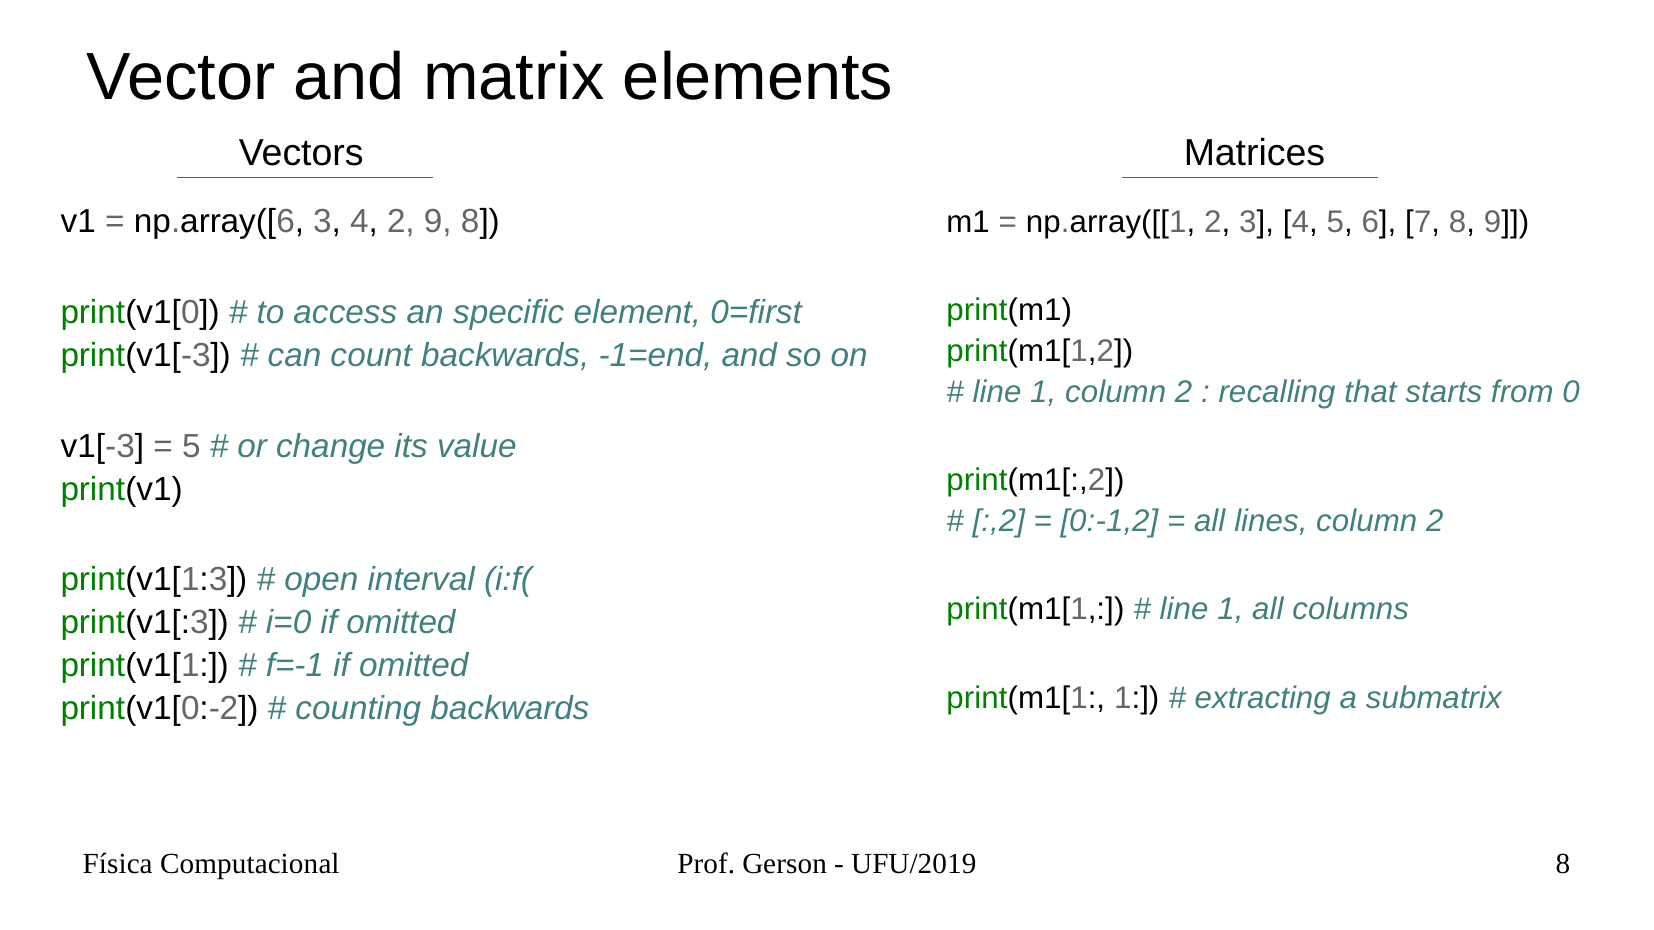

Vector and matrix elements
Vectors
Matrices
v1 = np.array([6, 3, 4, 2, 9, 8])
print(v1[0]) # to access an specific element, 0=first
print(v1[-3]) # can count backwards, -1=end, and so on
v1[-3] = 5 # or change its value
print(v1)
print(v1[1:3]) # open interval (i:f(
print(v1[:3]) # i=0 if omitted
print(v1[1:]) # f=-1 if omitted
print(v1[0:-2]) # counting backwards
m1 = np.array([[1, 2, 3], [4, 5, 6], [7, 8, 9]])
print(m1)
print(m1[1,2])
# line 1, column 2 : recalling that starts from 0
print(m1[:,2])
# [:,2] = [0:-1,2] = all lines, column 2
print(m1[1,:]) # line 1, all columns
print(m1[1:, 1:]) # extracting a submatrix
Física Computacional
Prof. Gerson - UFU/2019
8